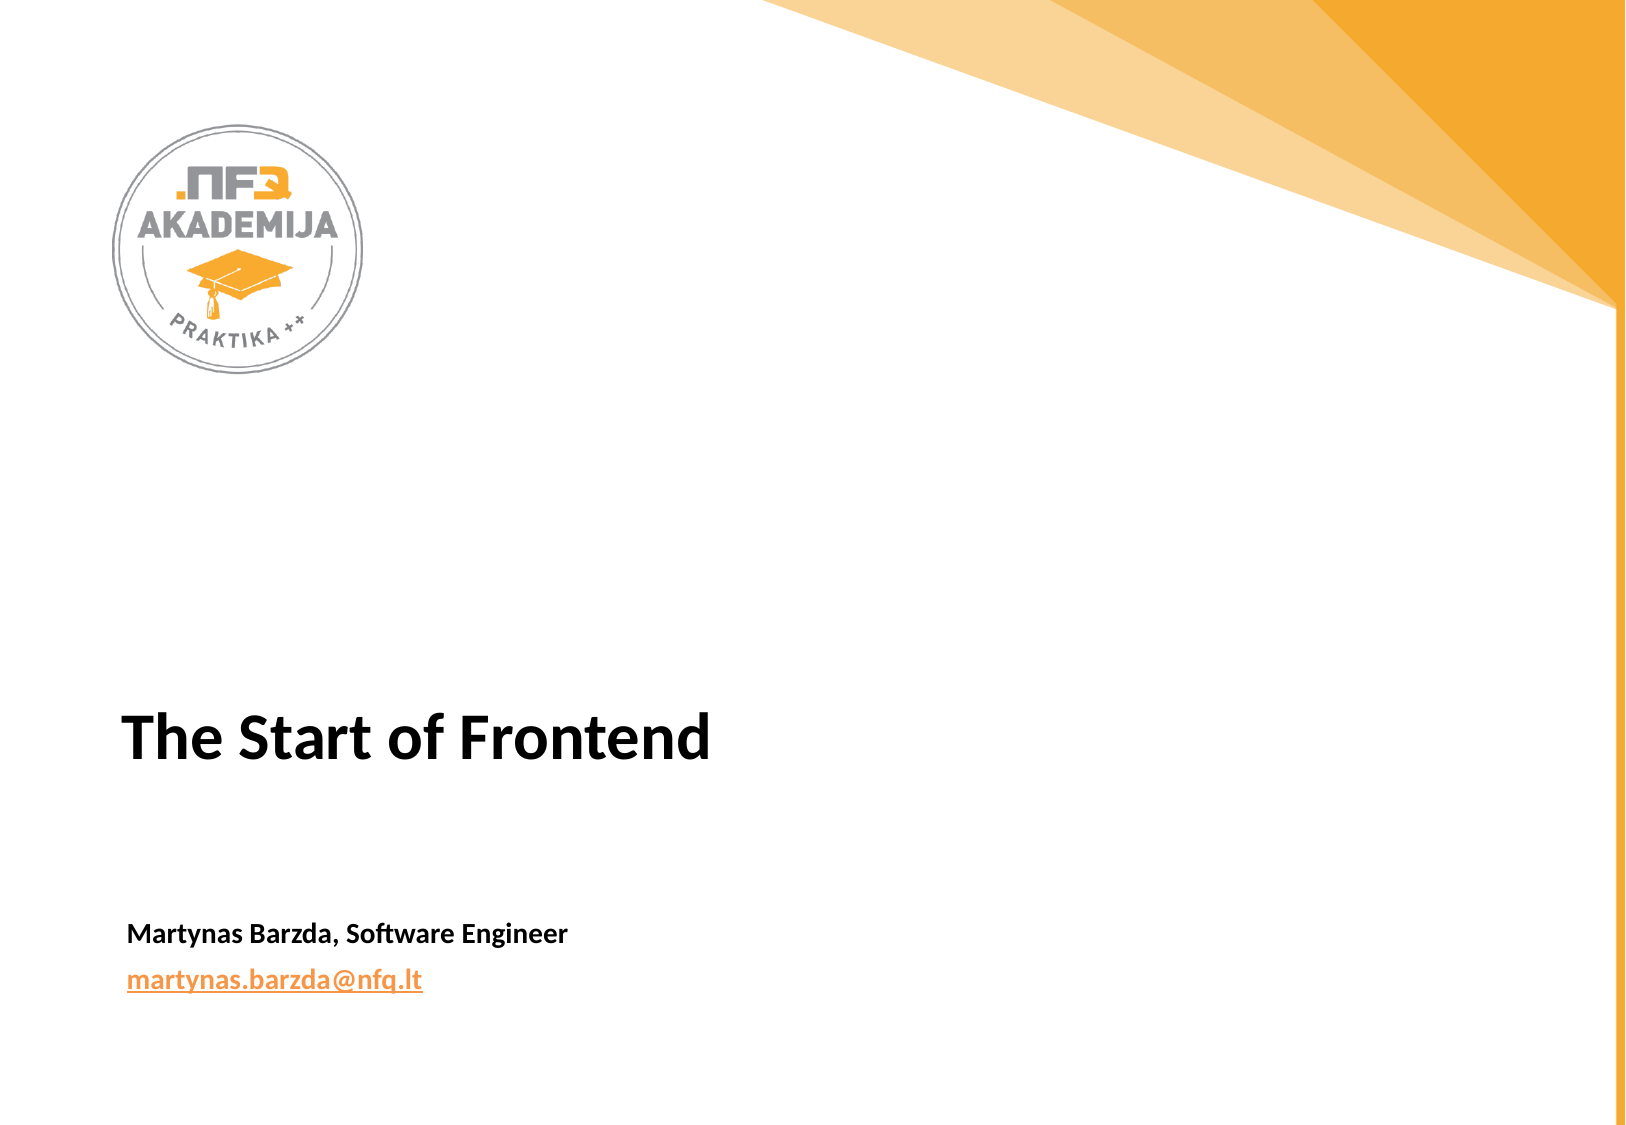

The Start of Frontend
Martynas Barzda, Software Engineer
martynas.barzda@nfq.lt